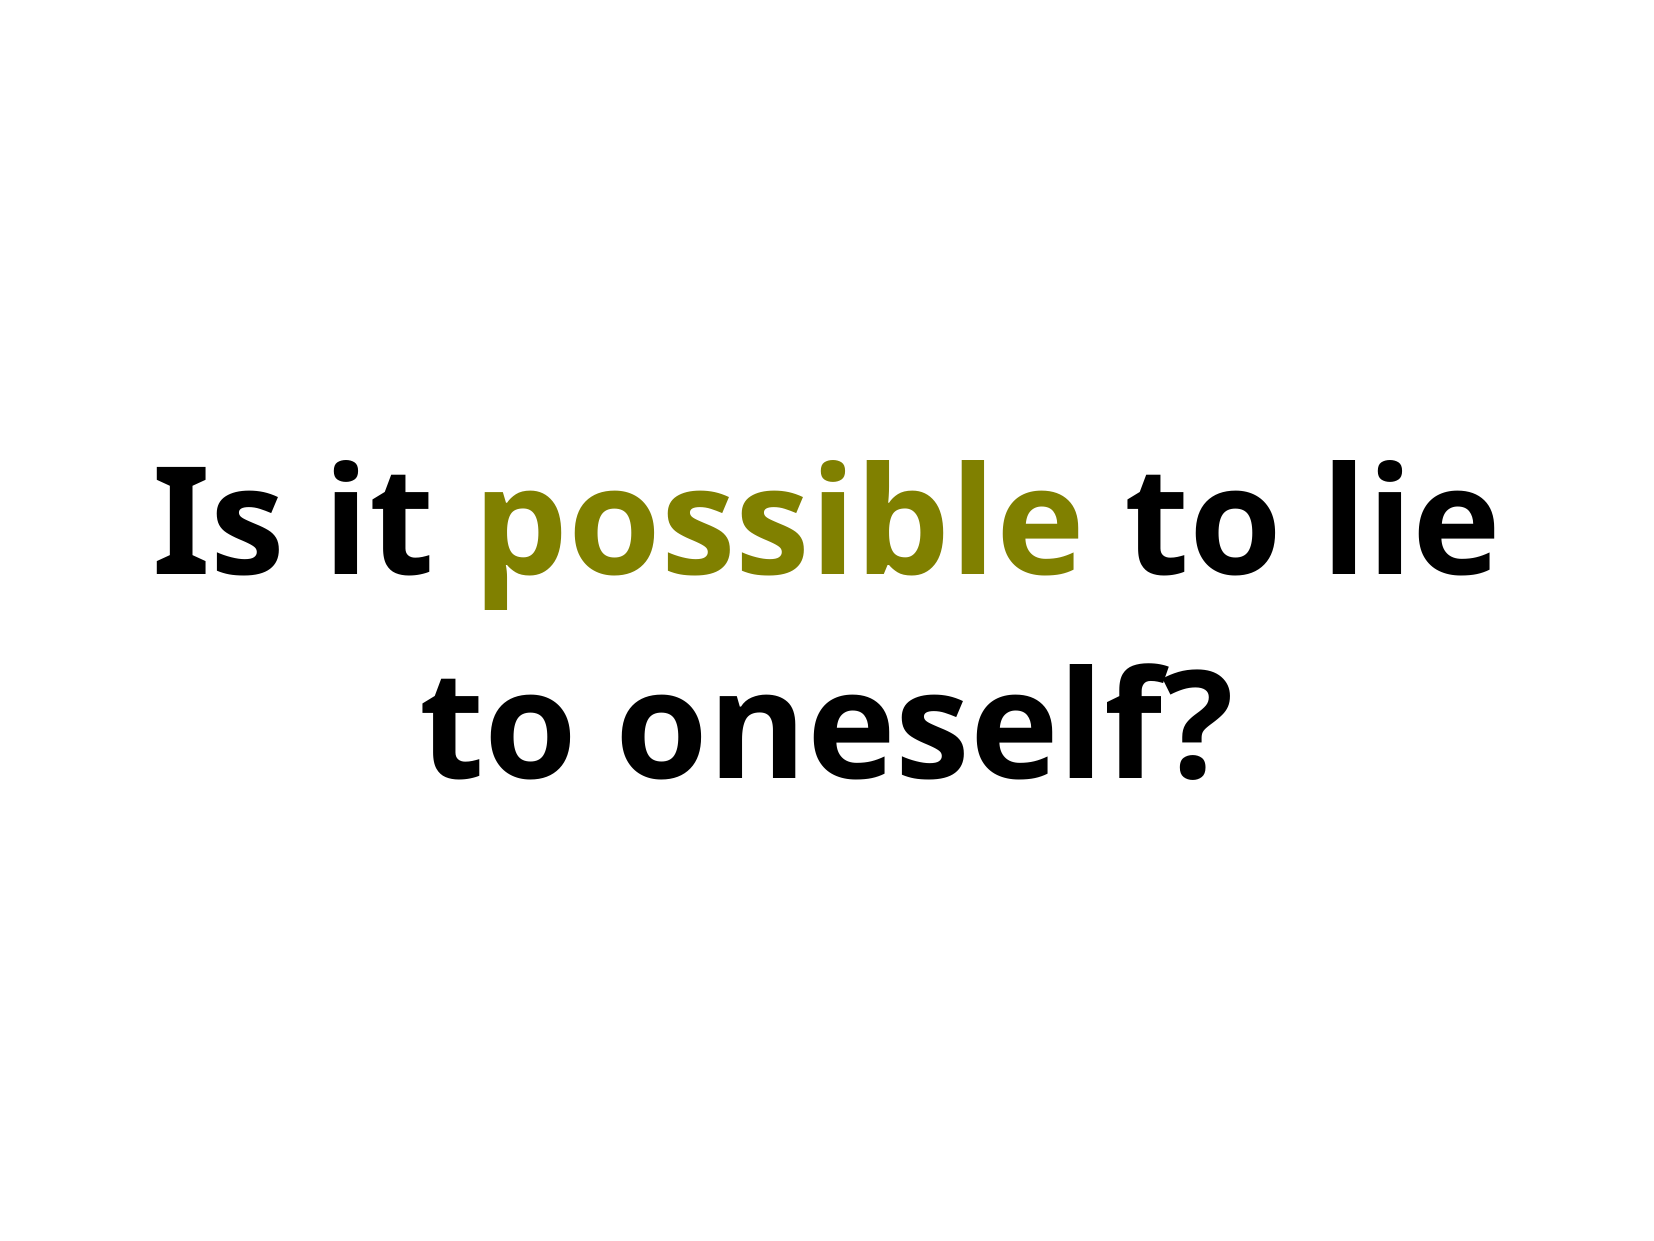

# Is it possible to lie to oneself?